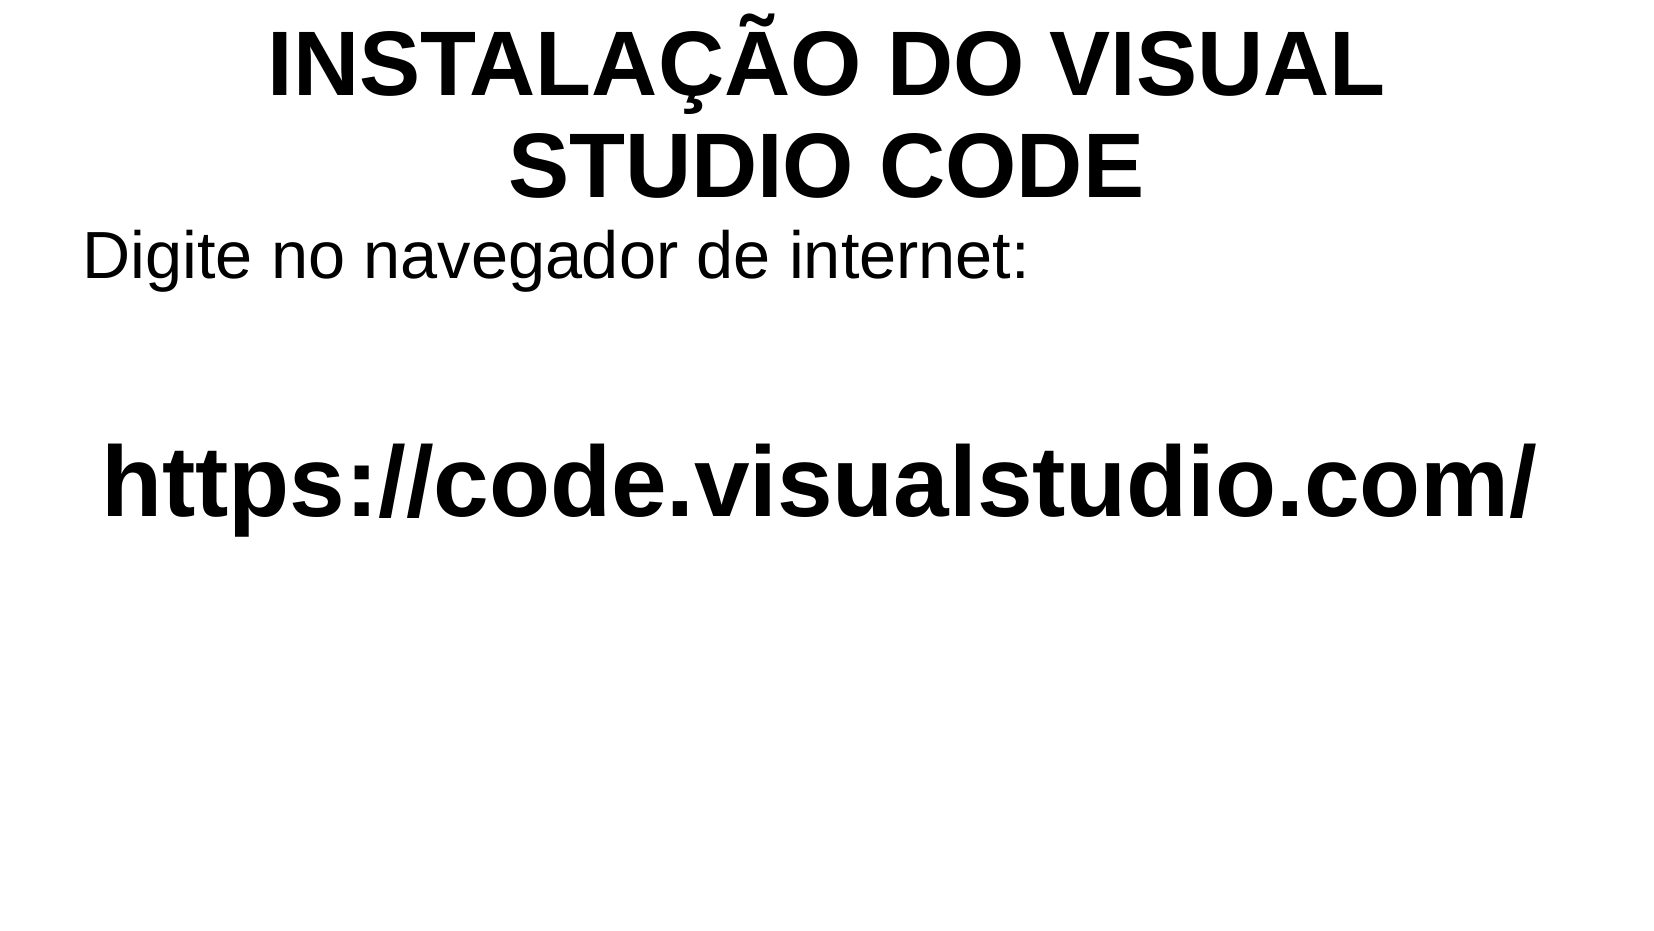

# INSTALAÇÃO DO VISUAL STUDIO CODE
Digite no navegador de internet:
 https://code.visualstudio.com/